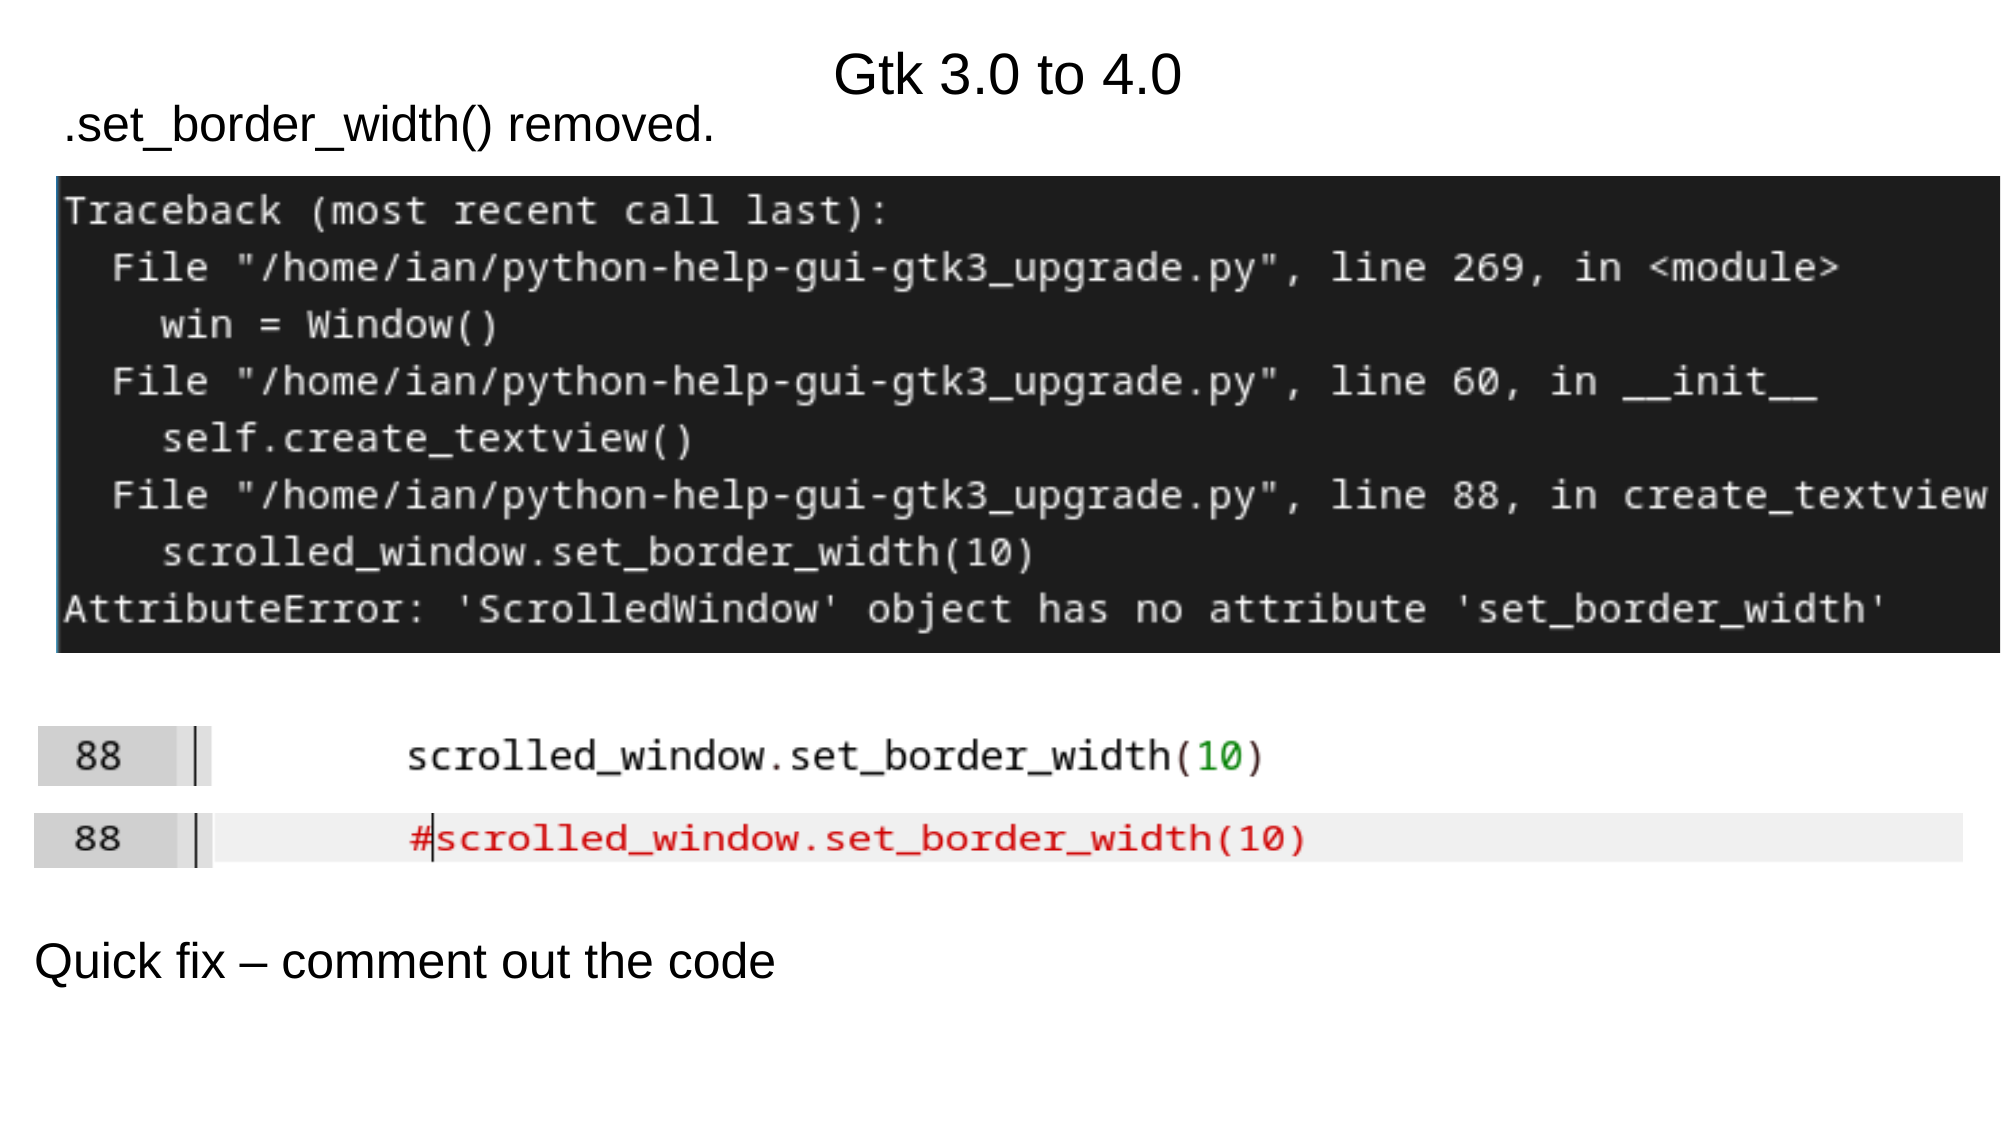

# Gtk 3.0 to 4.0
.set_border_width() removed.
Quick fix – comment out the code